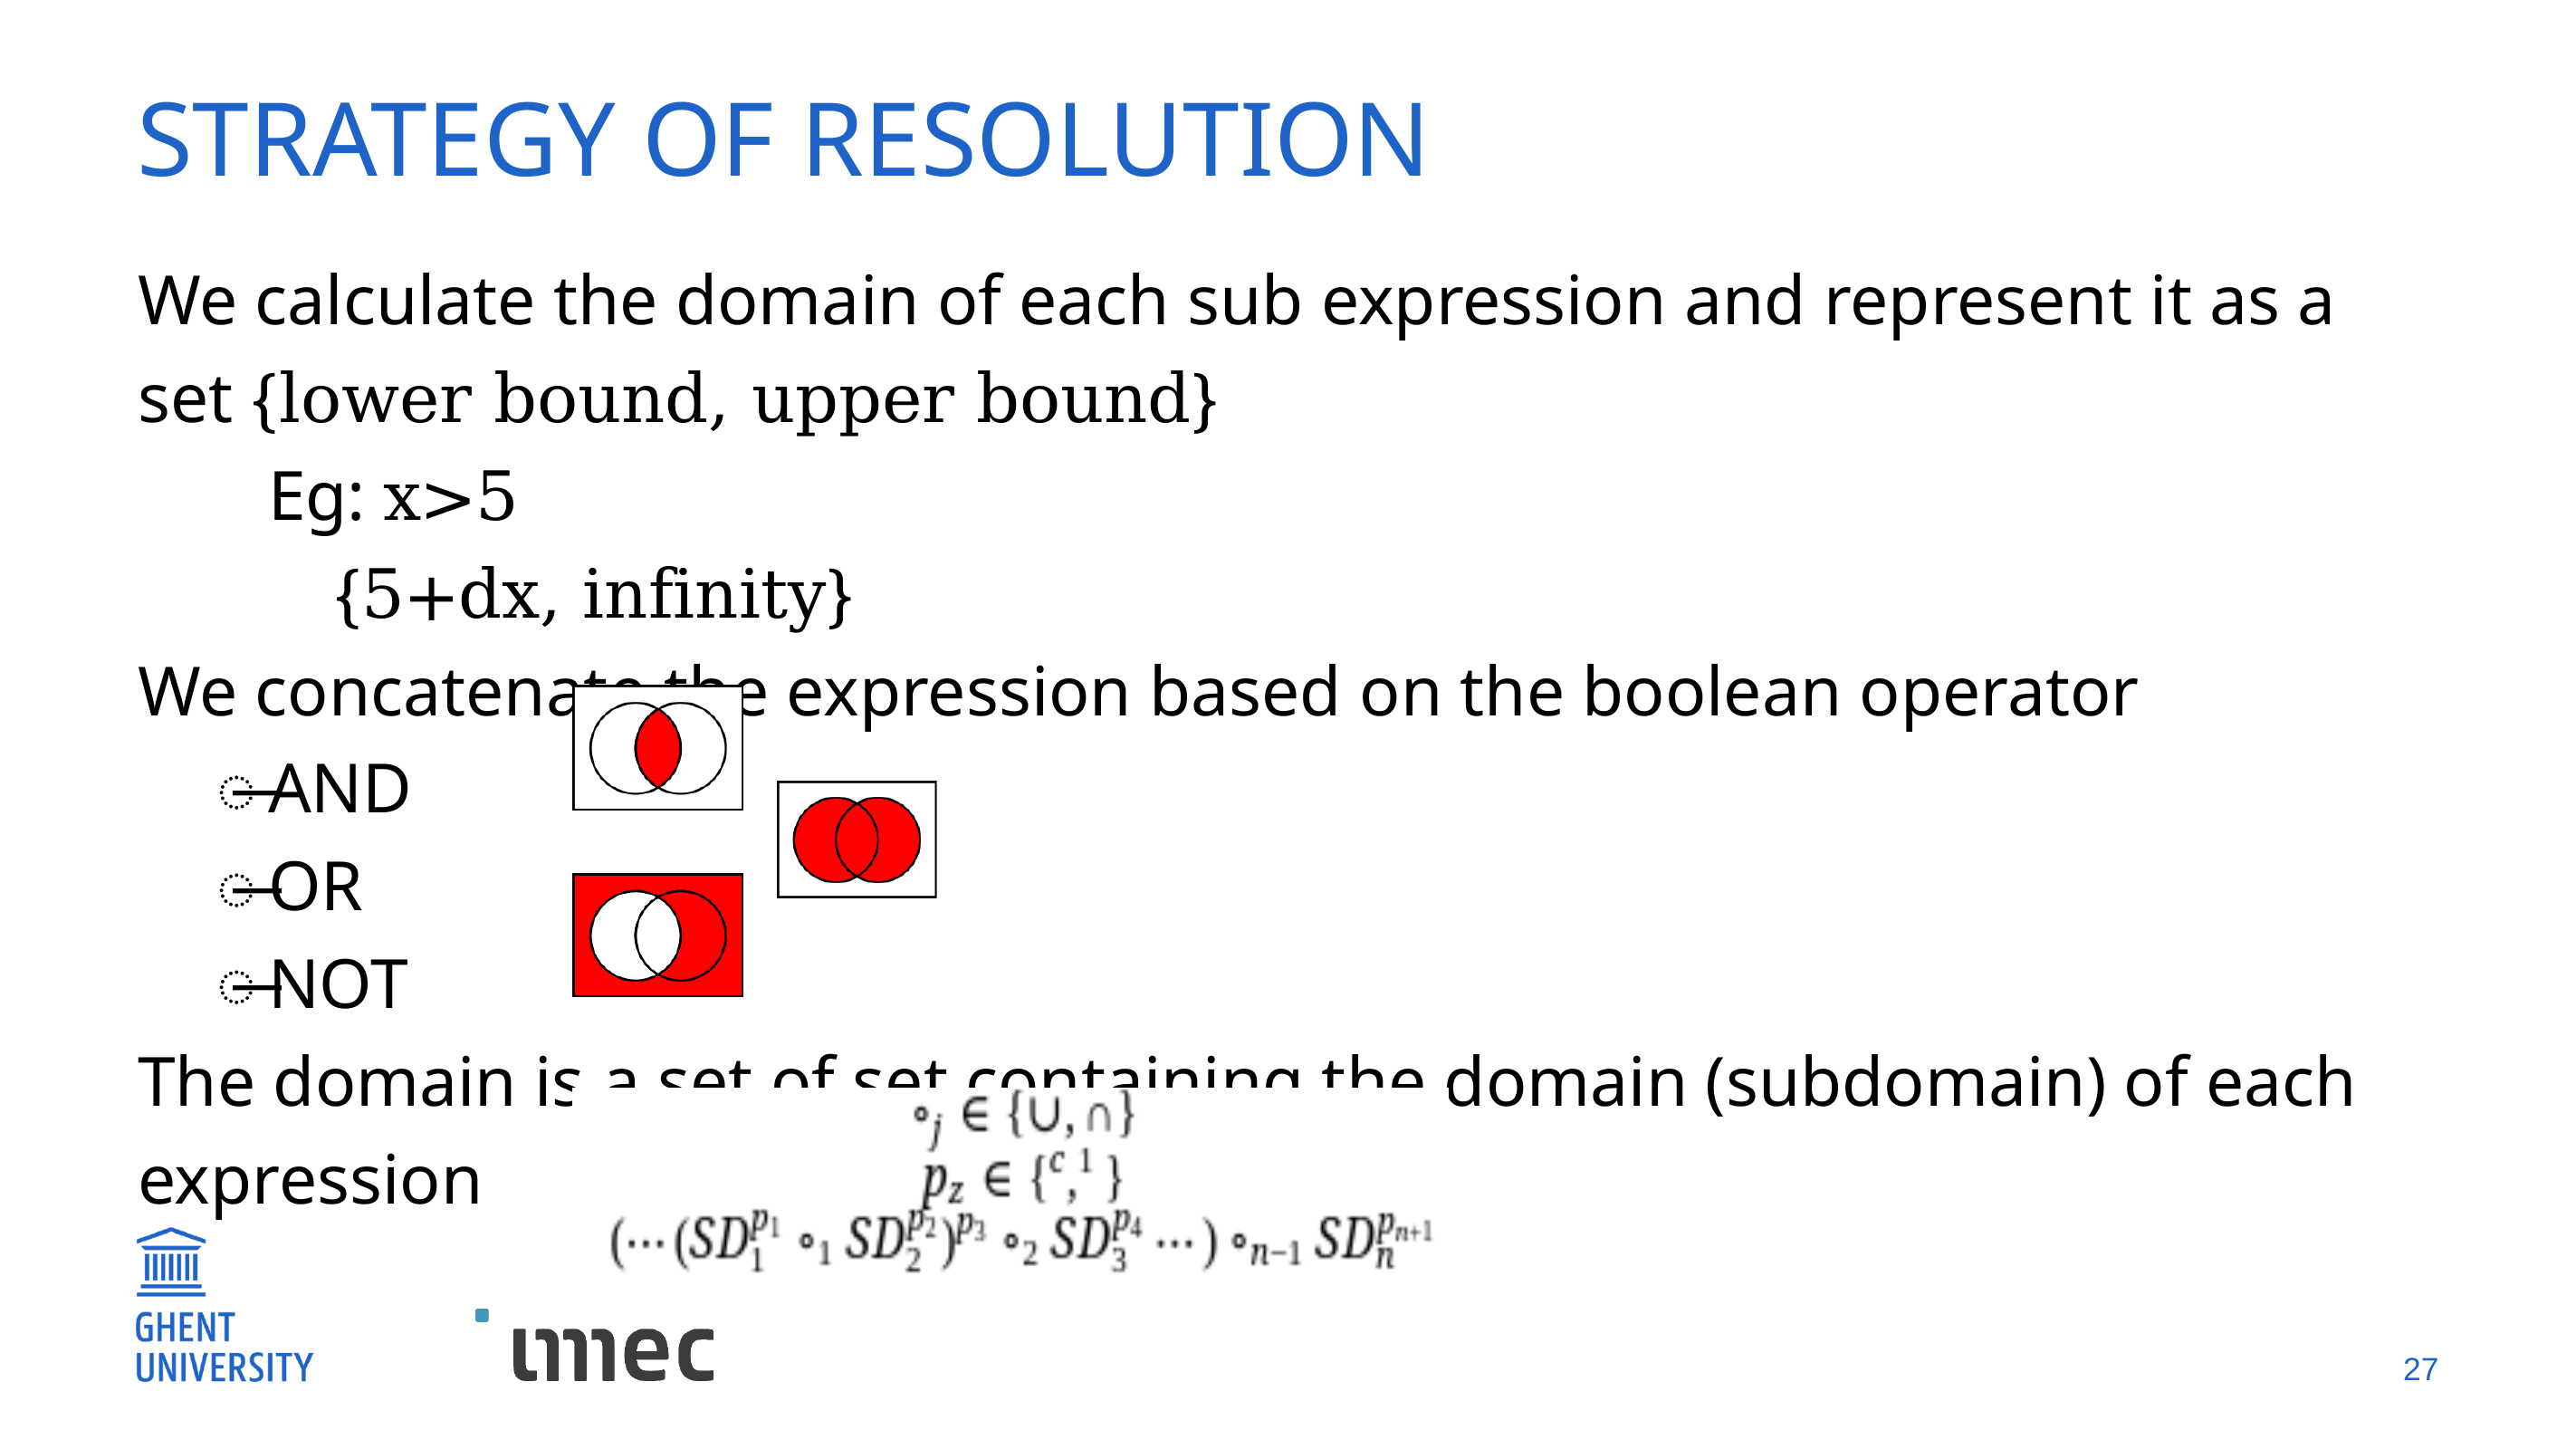

# STRATEGY OF RESOLUTION
We calculate the domain of each sub expression and represent it as a set {lower bound, upper bound}
Eg: x>5
{5+dx, infinity}
We concatenate the expression based on the boolean operator
AND
OR
NOT
The domain is a set of set containing the domain (subdomain) of each expression